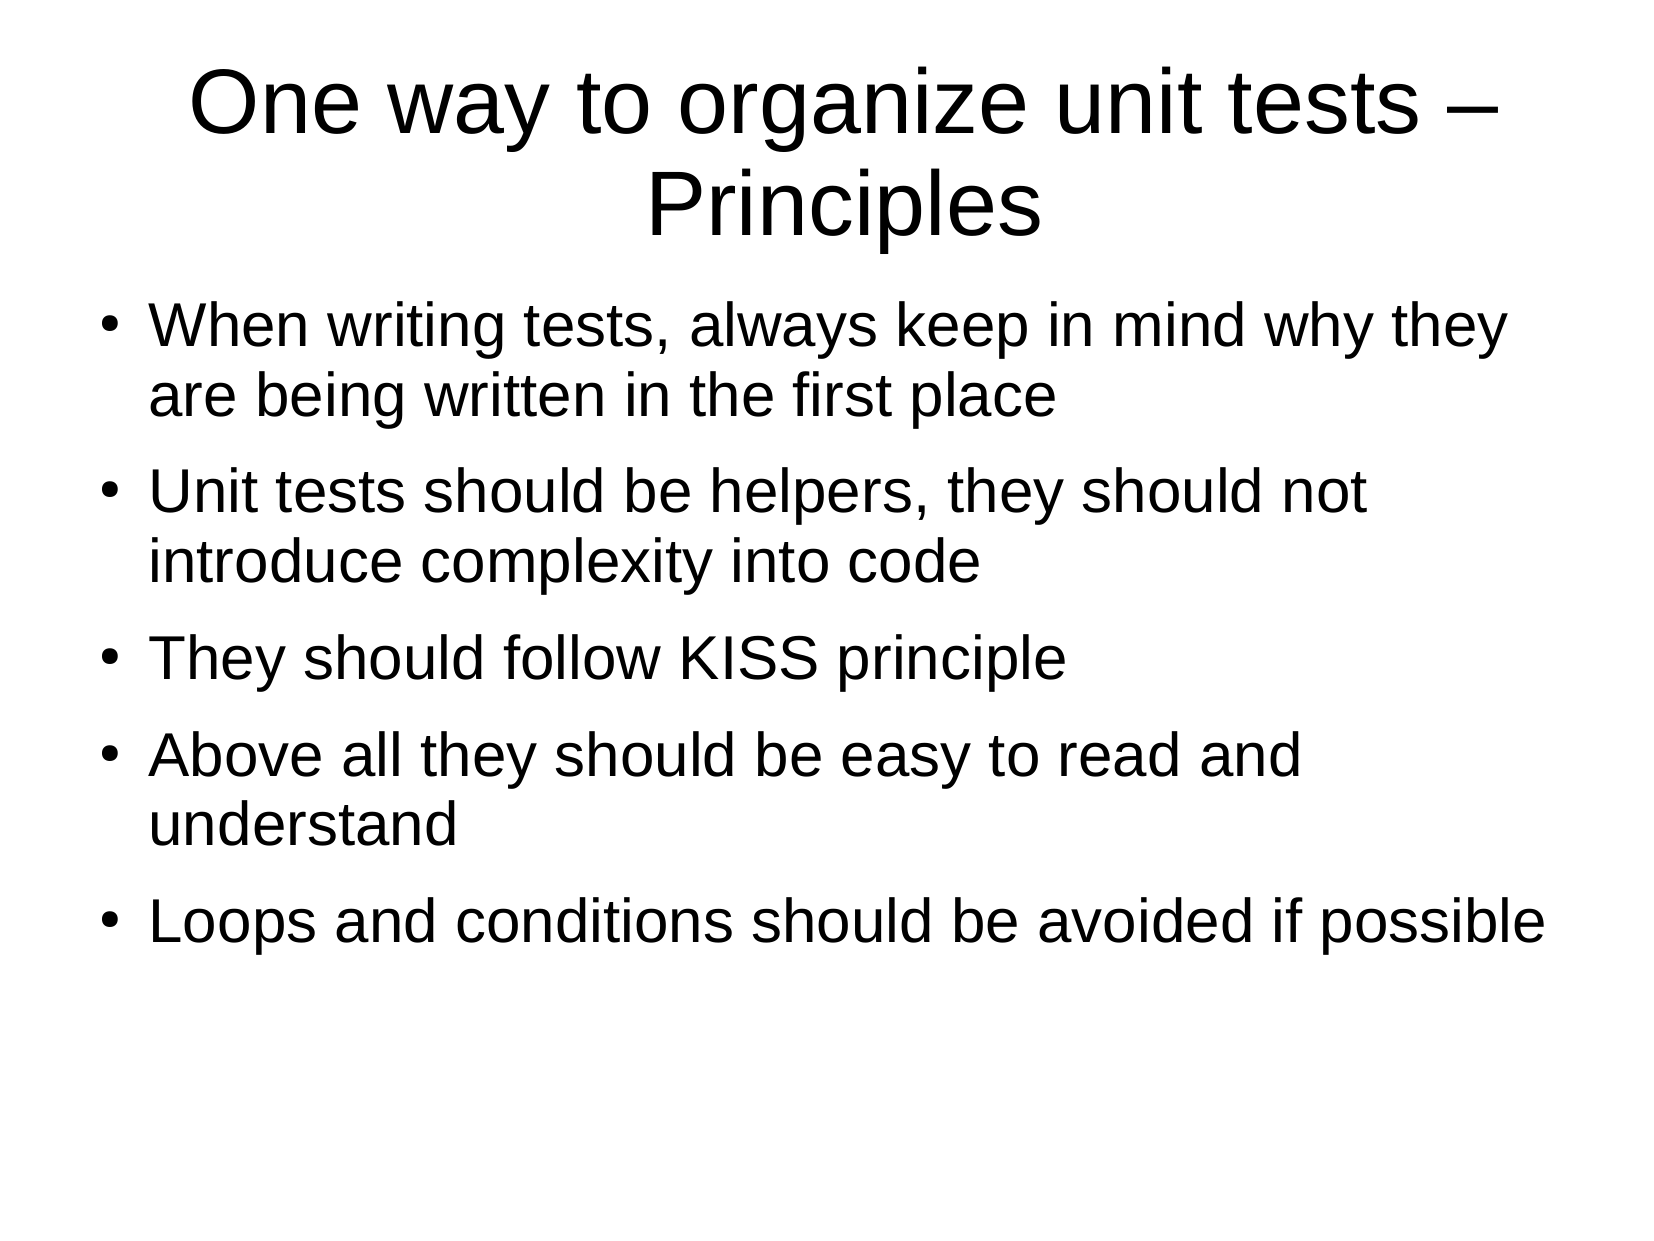

# One way to organize unit tests – Principles
When writing tests, always keep in mind why they are being written in the first place
Unit tests should be helpers, they should not introduce complexity into code
They should follow KISS principle
Above all they should be easy to read and understand
Loops and conditions should be avoided if possible